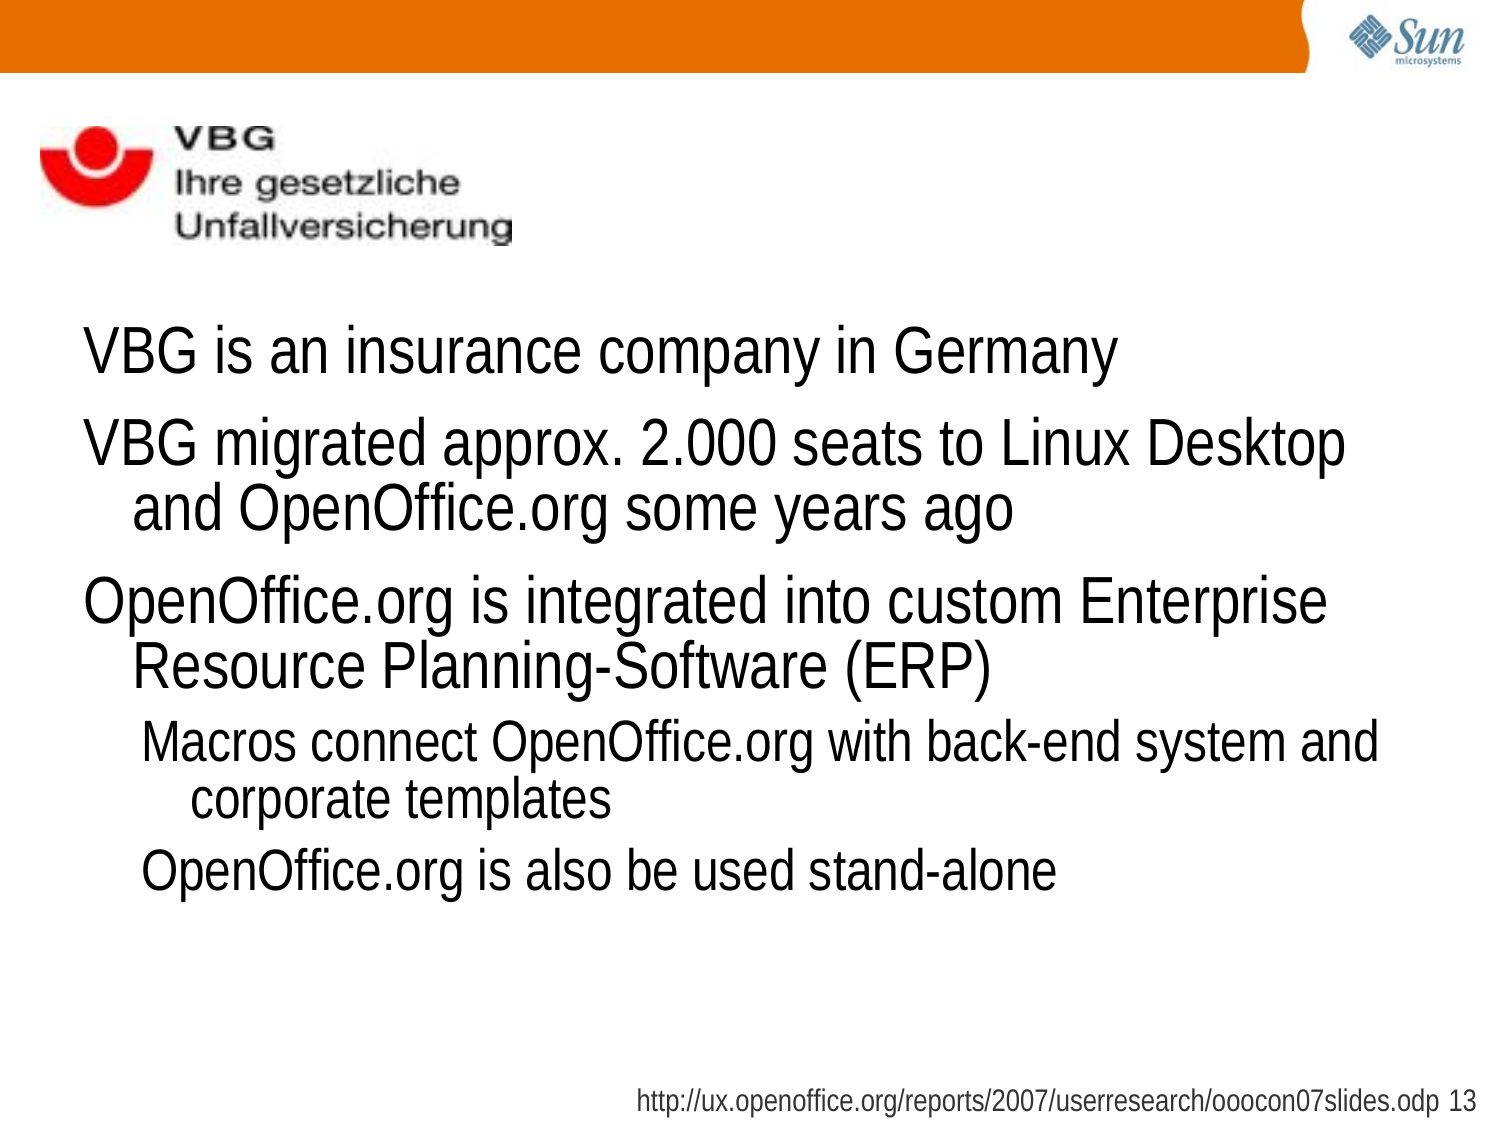

# VBG
VBG is an insurance company in Germany
VBG migrated approx. 2.000 seats to Linux Desktop and OpenOffice.org some years ago
OpenOffice.org is integrated into custom Enterprise Resource Planning-Software (ERP)
Macros connect OpenOffice.org with back-end system and corporate templates
OpenOffice.org is also be used stand-alone